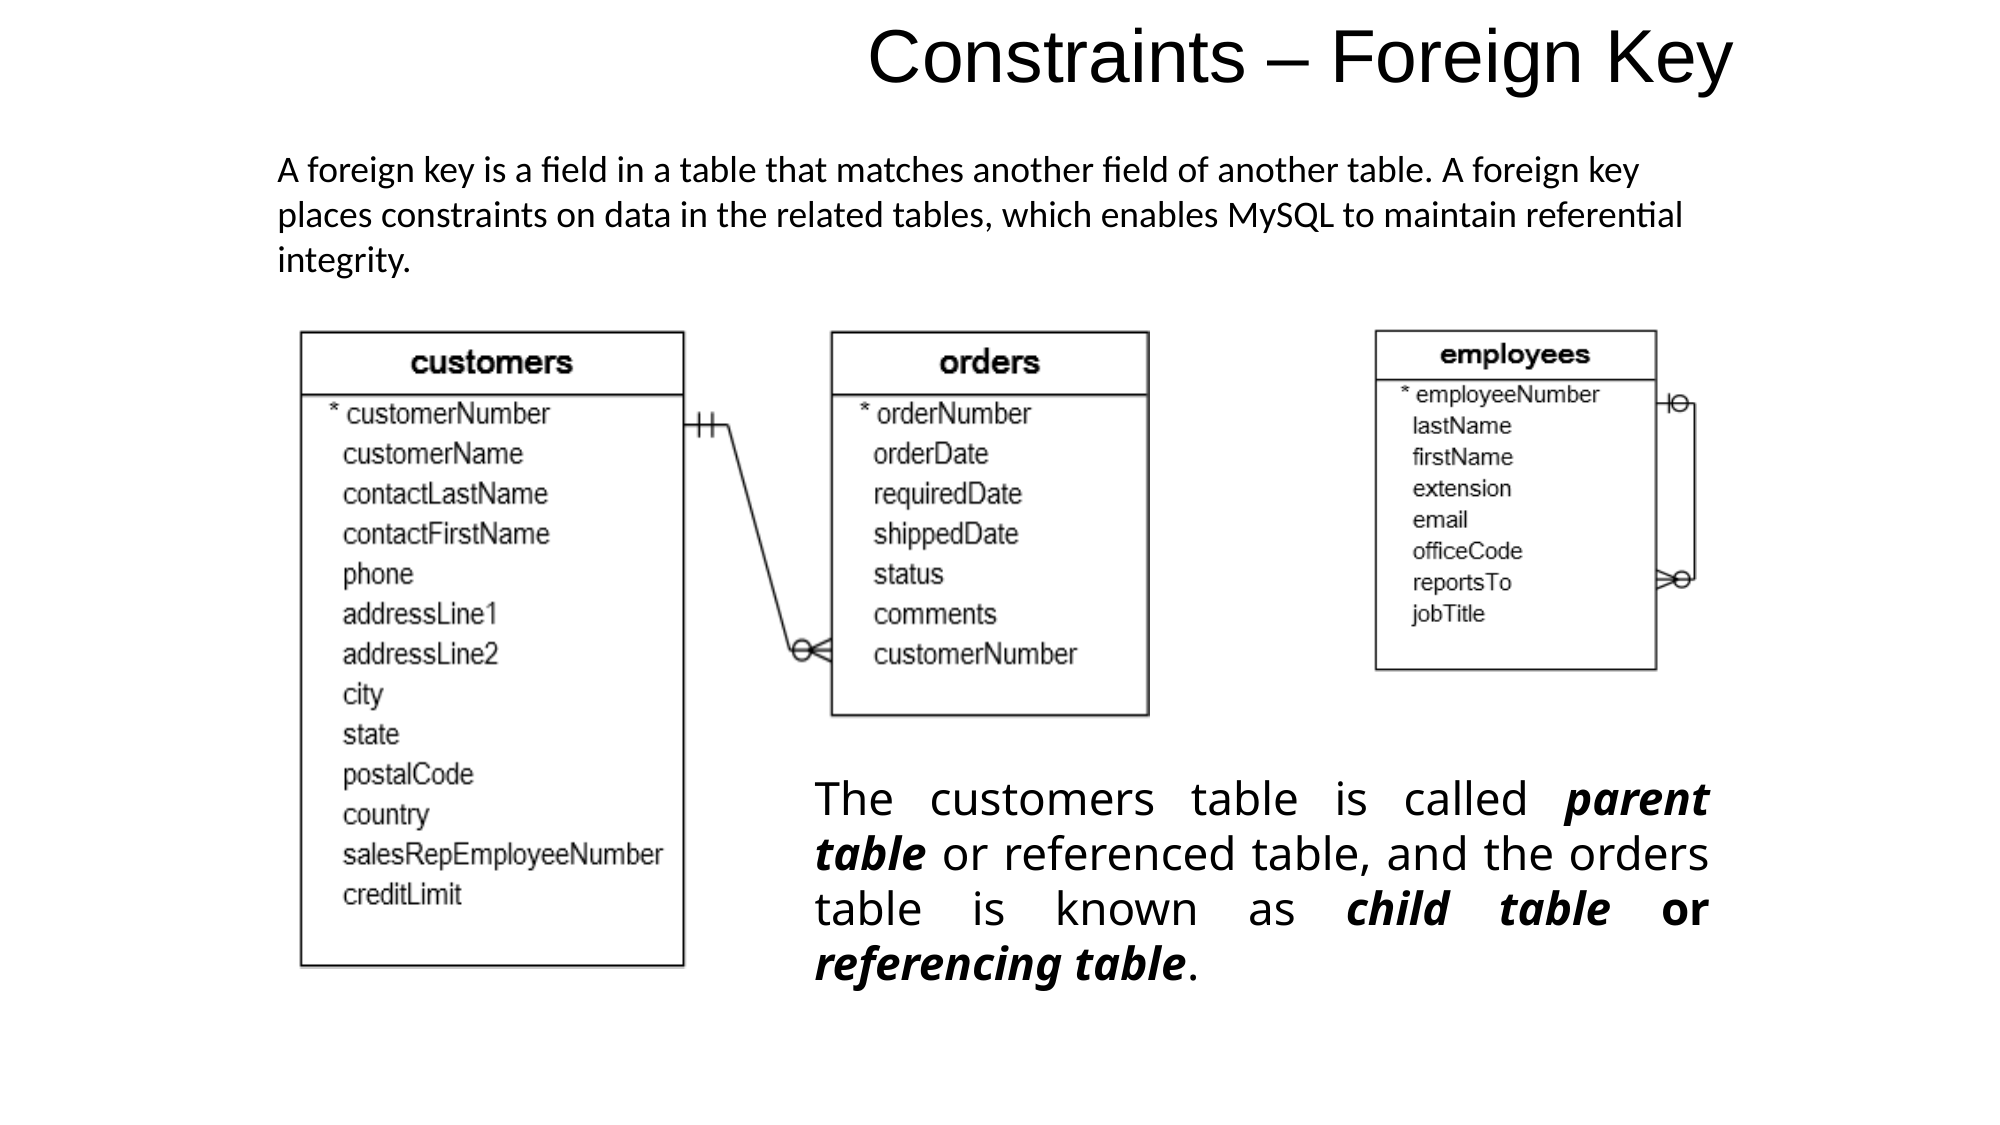

Constraints – Foreign Key
A foreign key is a field in a table that matches another field of another table. A foreign key places constraints on data in the related tables, which enables MySQL to maintain referential integrity.
The customers table is called parent table or referenced table, and the orders table is known as child table or referencing table.